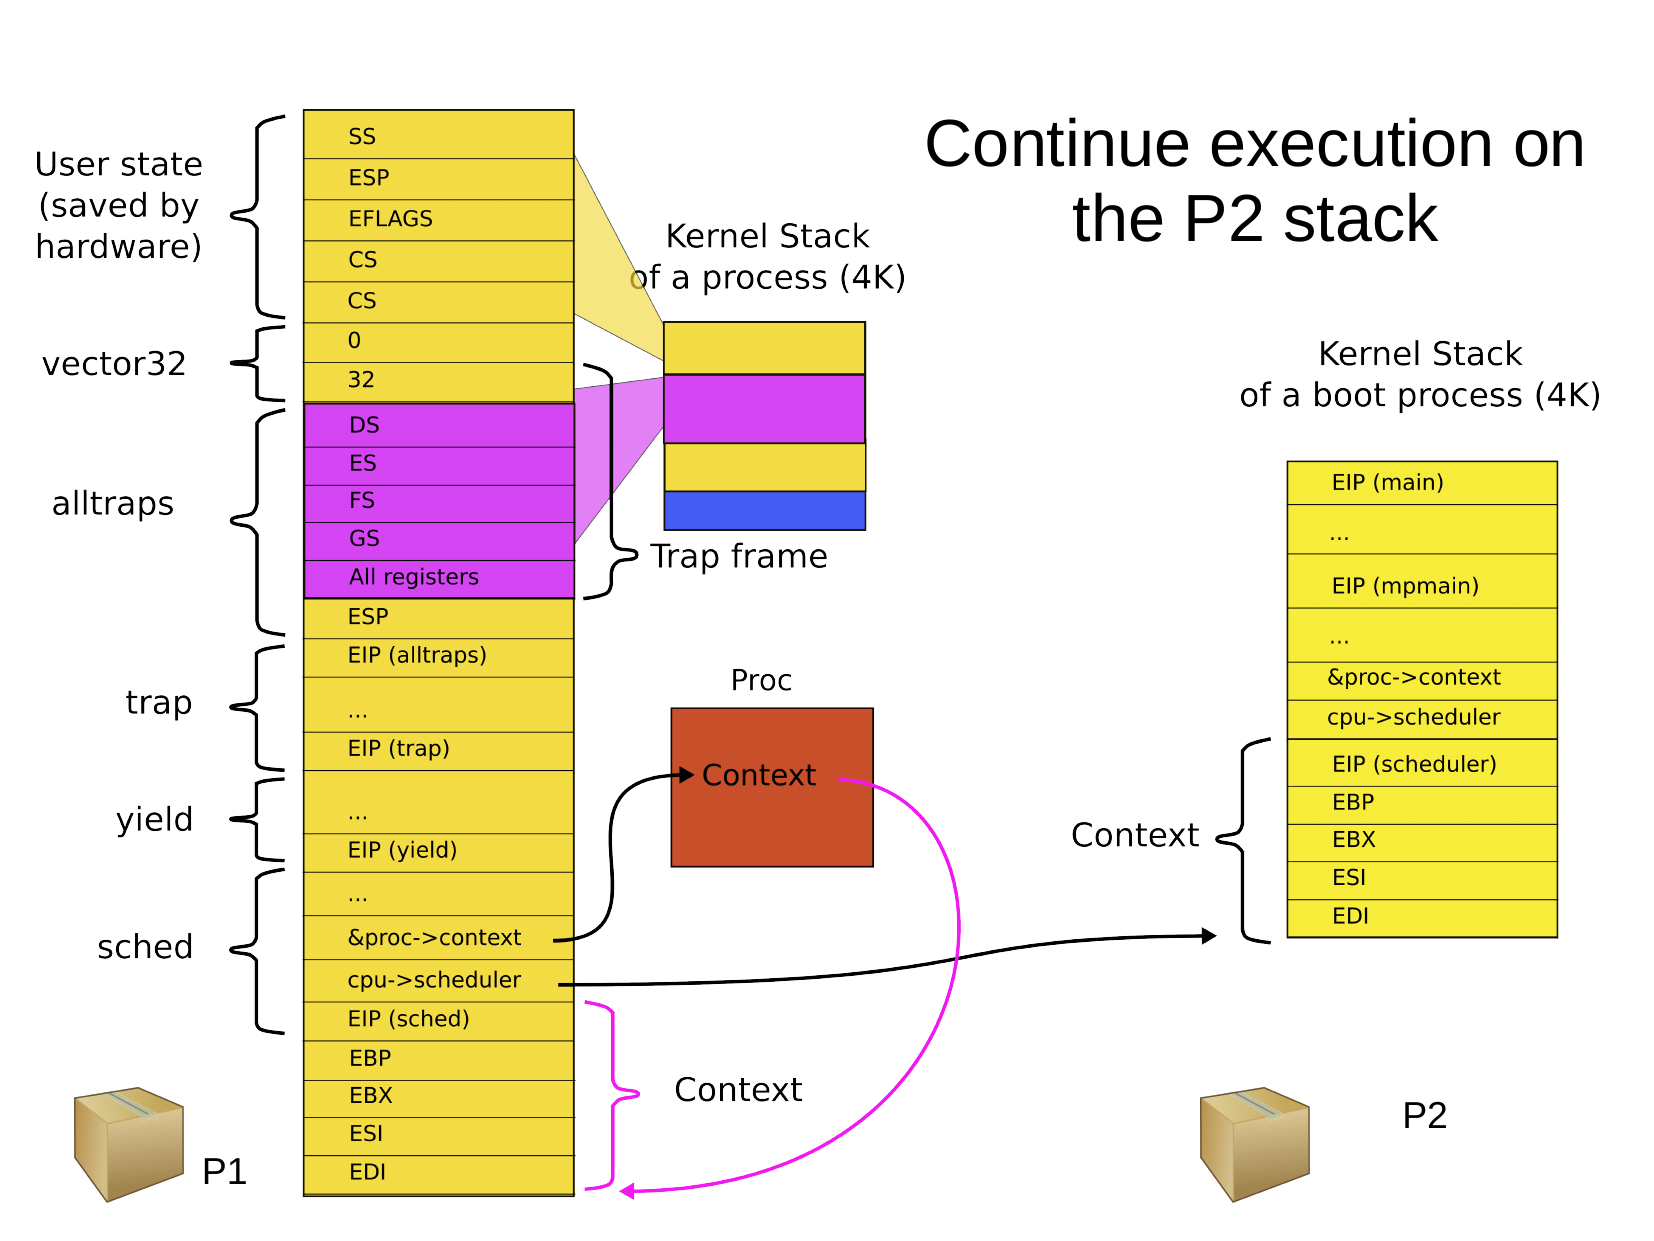

# Continue execution on the P2 stack
P2
P1